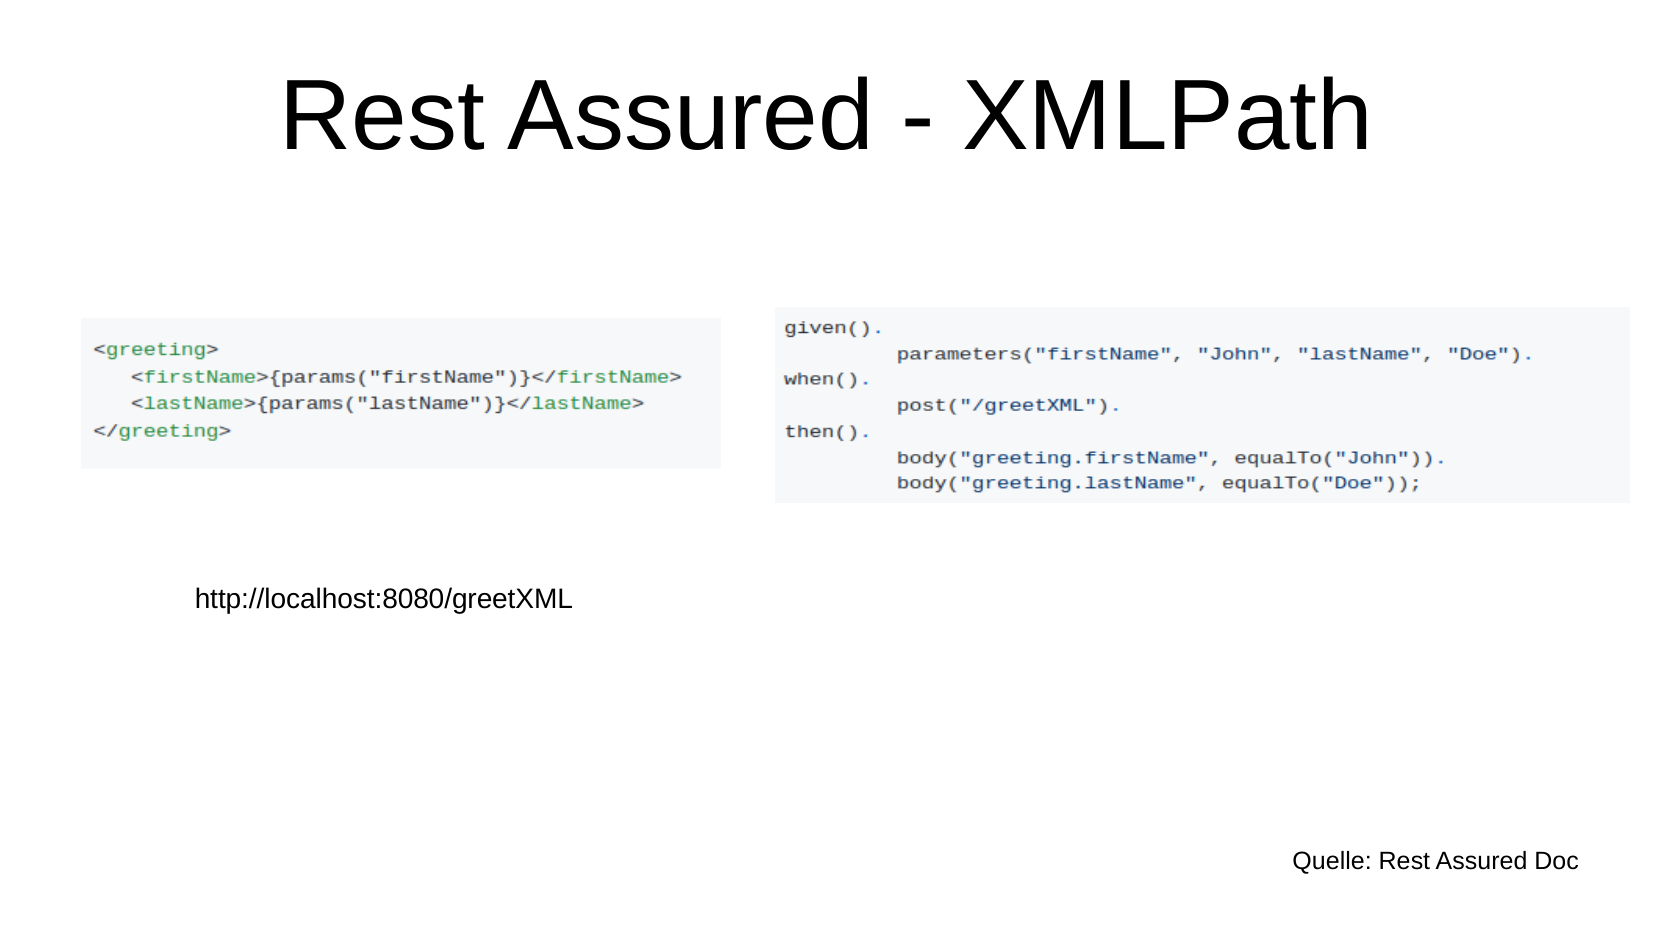

# Rest Assured - XMLPath
http://localhost:8080/greetXML
Quelle: Rest Assured Doc